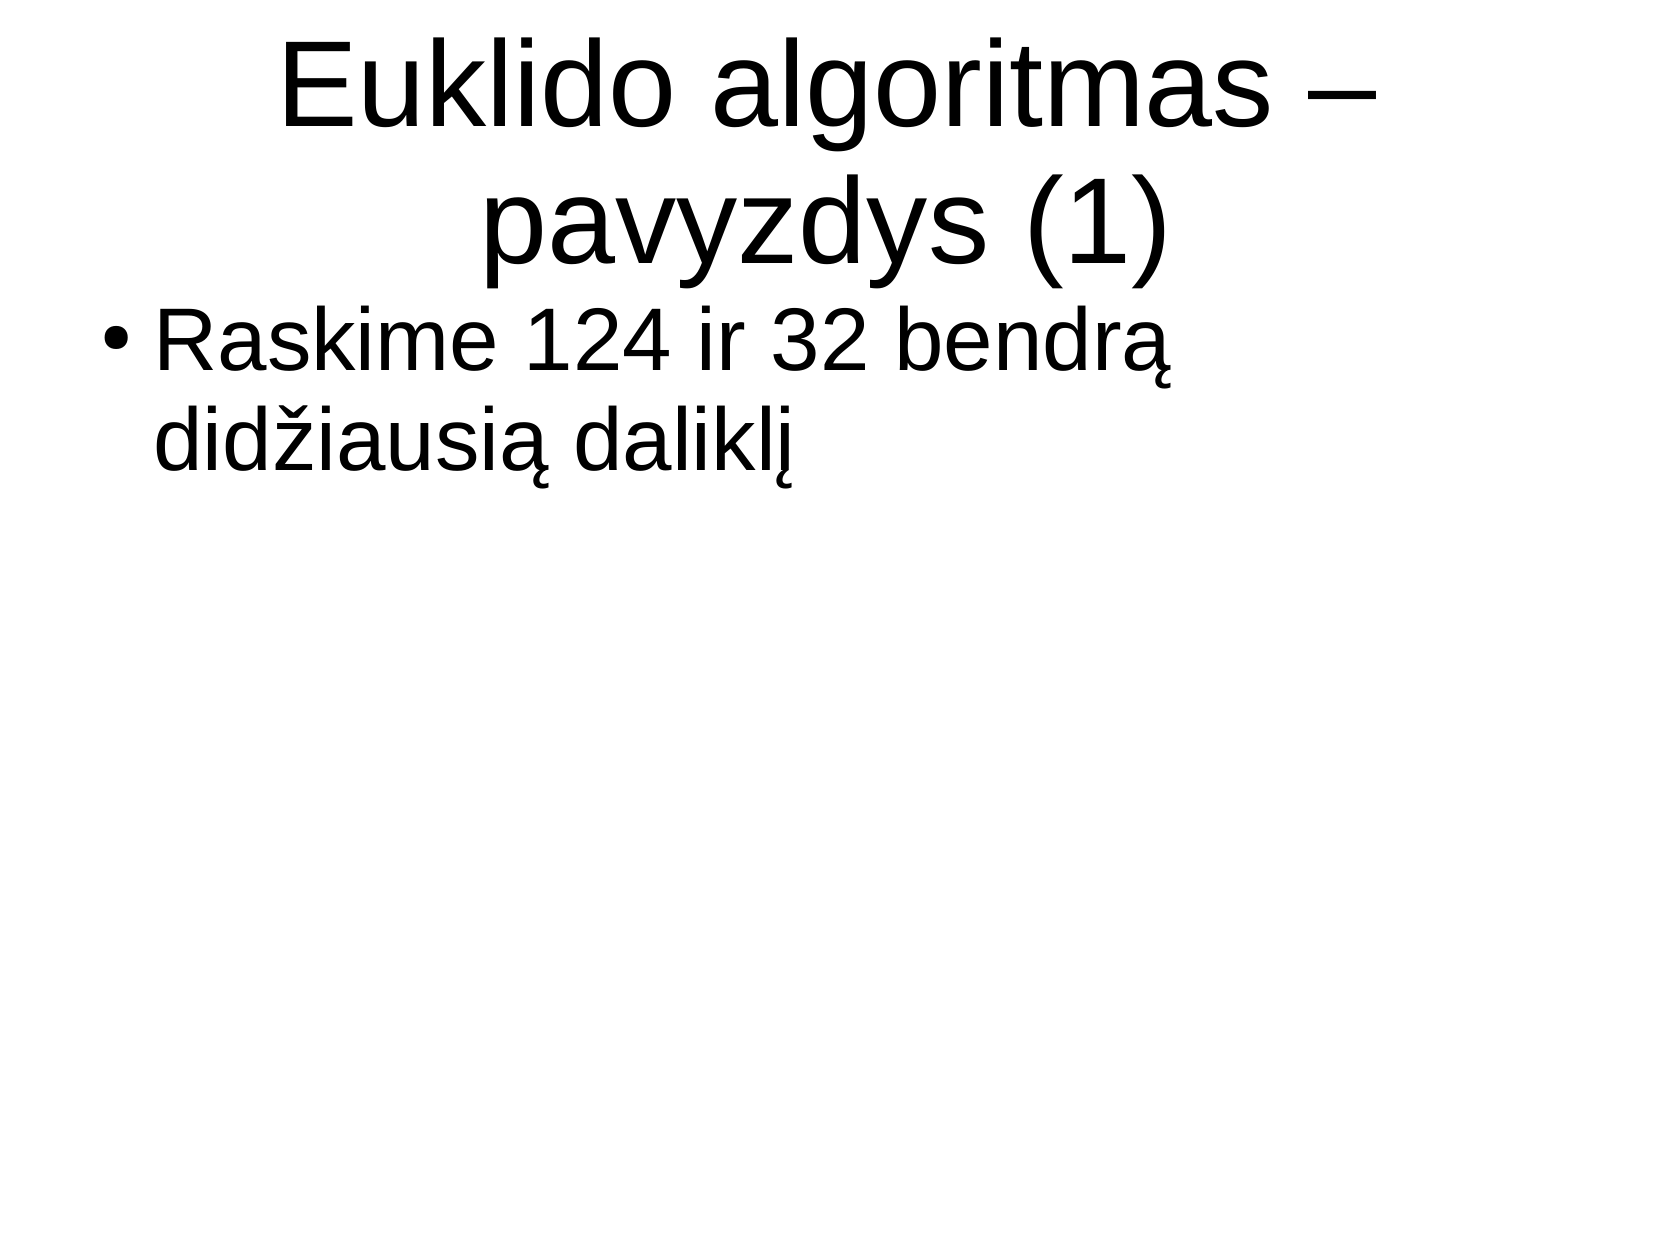

# Euklido algoritmas – pavyzdys (1)
Raskime 124 ir 32 bendrą didžiausią daliklį